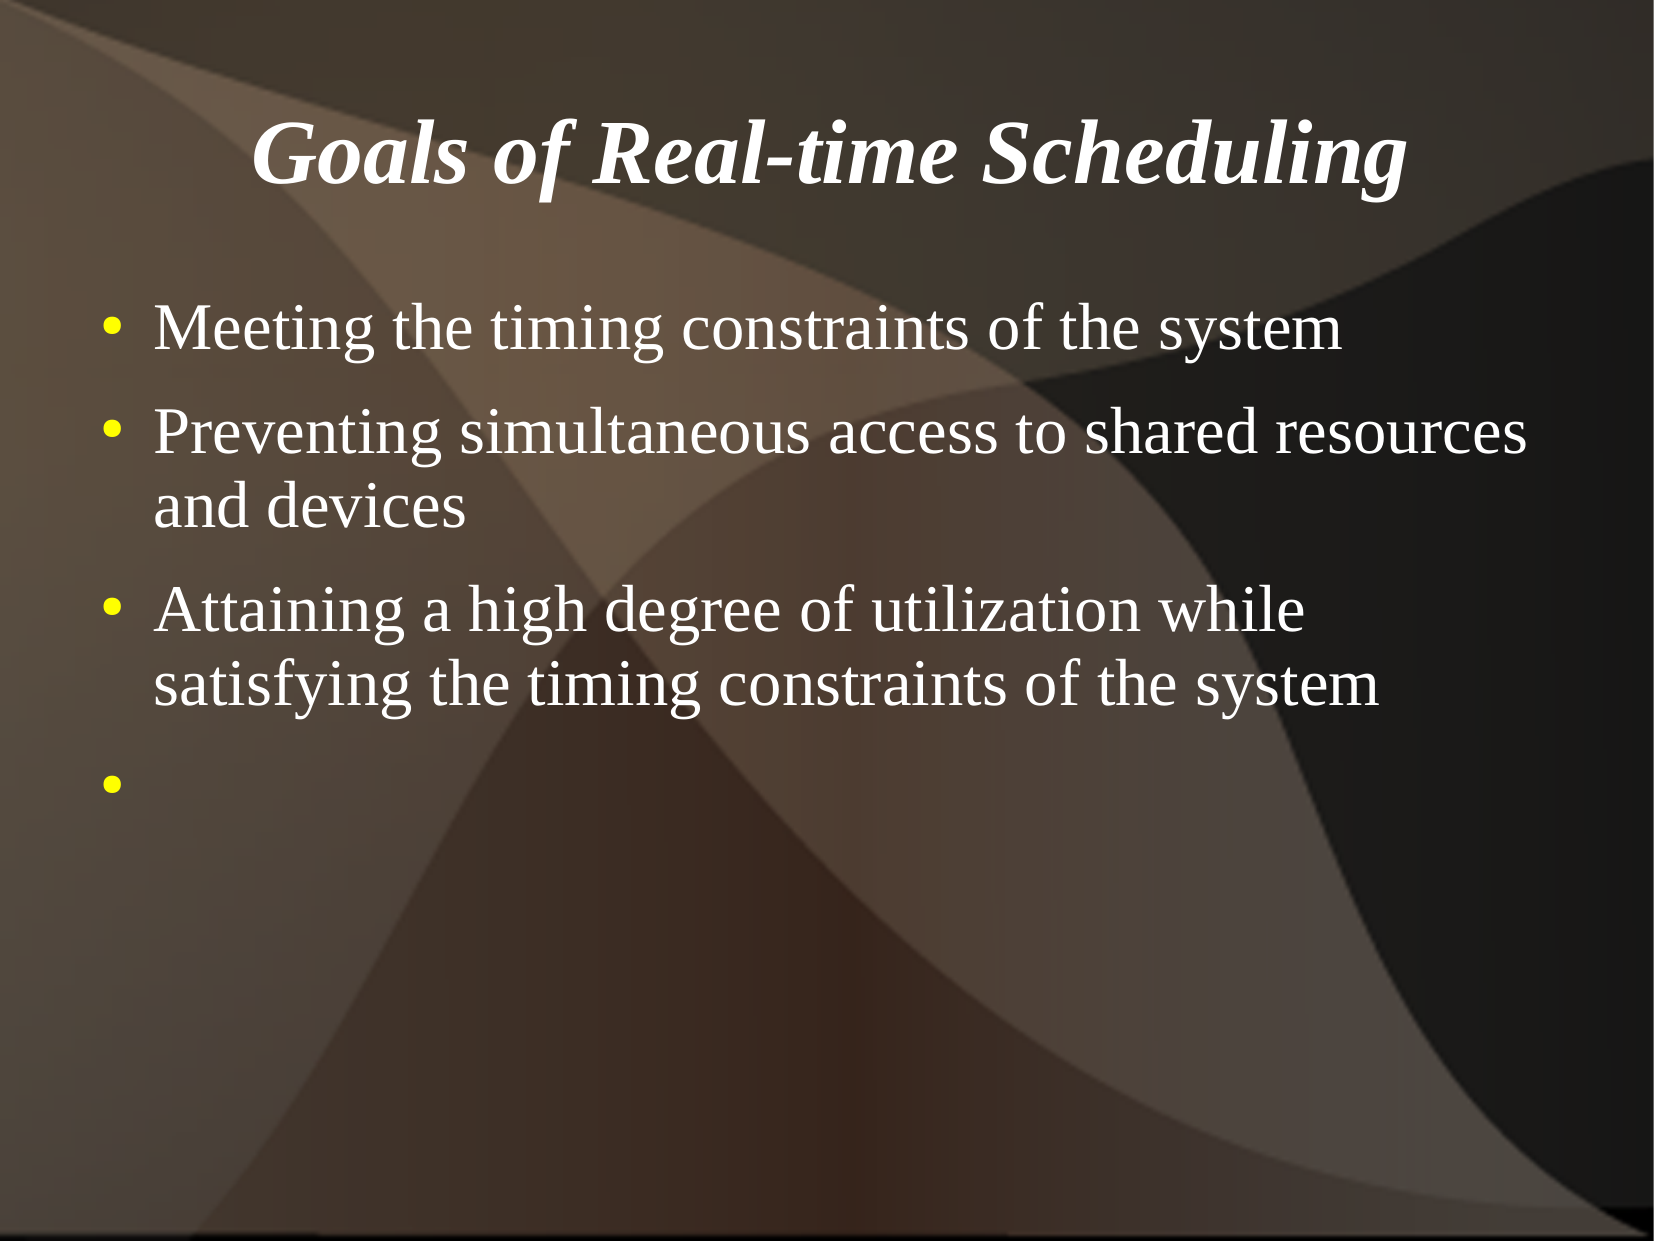

# Goals of Real-time Scheduling
Meeting the timing constraints of the system
Preventing simultaneous access to shared resources and devices
Attaining a high degree of utilization while satisfying the timing constraints of the system